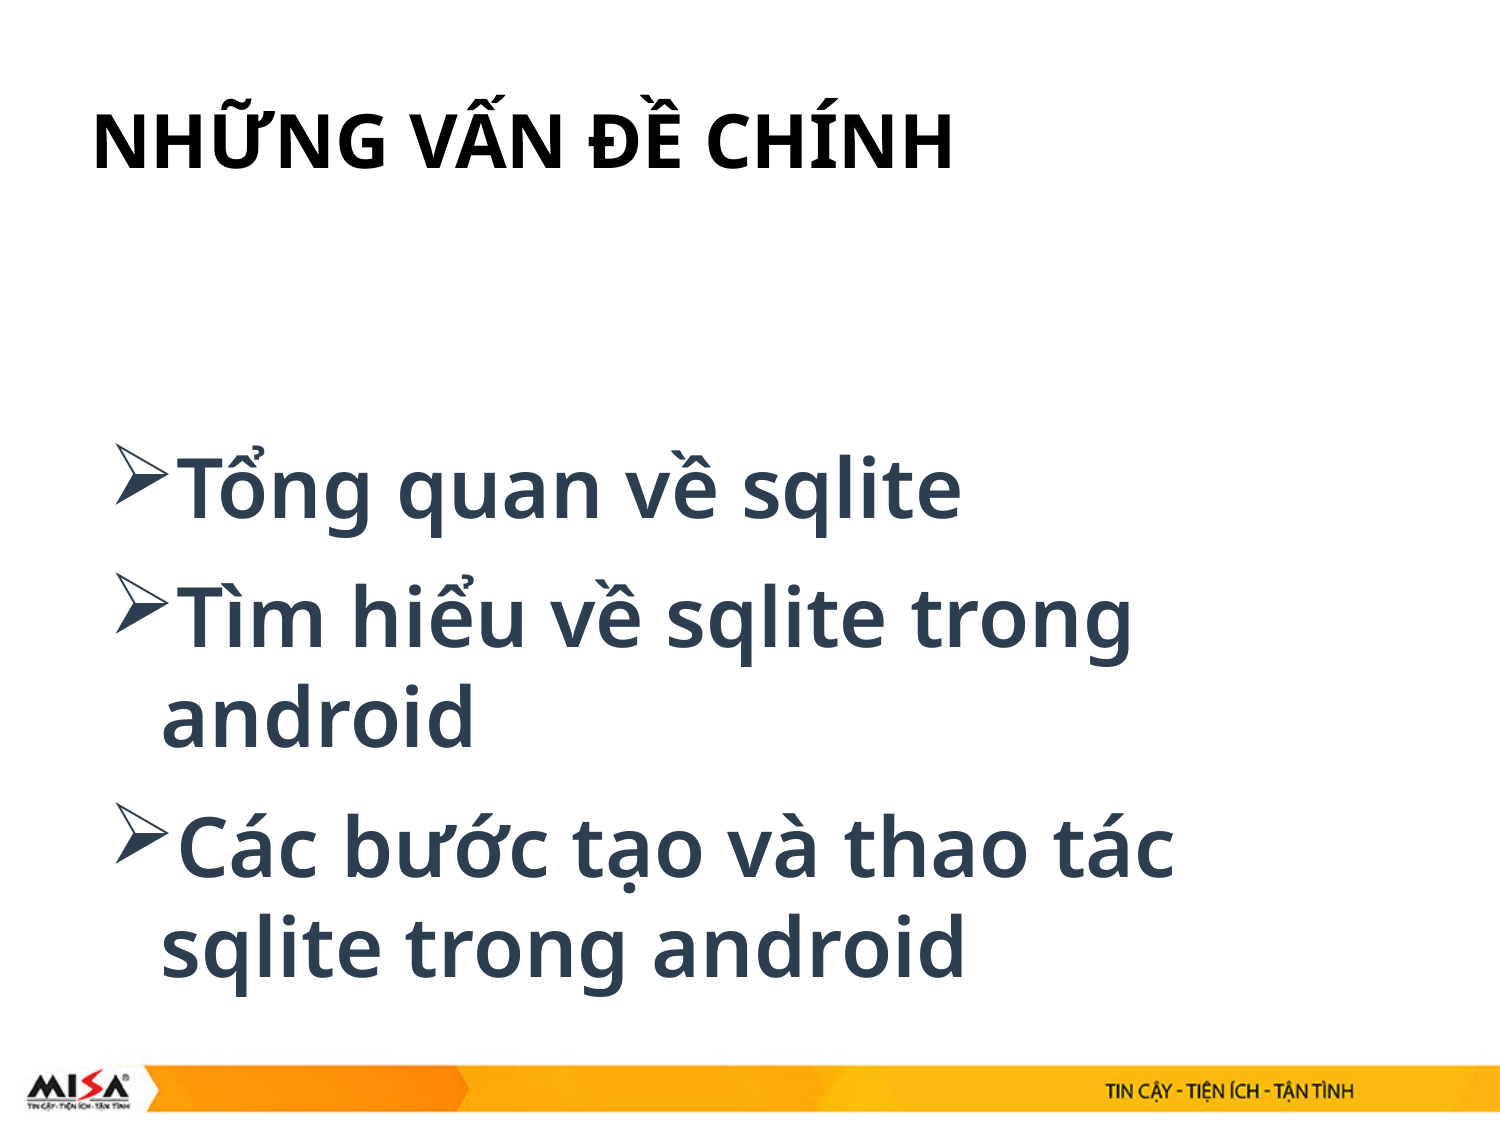

# NHỮNG VẤN ĐỀ CHÍNH
Tổng quan về sqlite
Tìm hiểu về sqlite trong android
Các bước tạo và thao tác sqlite trong android